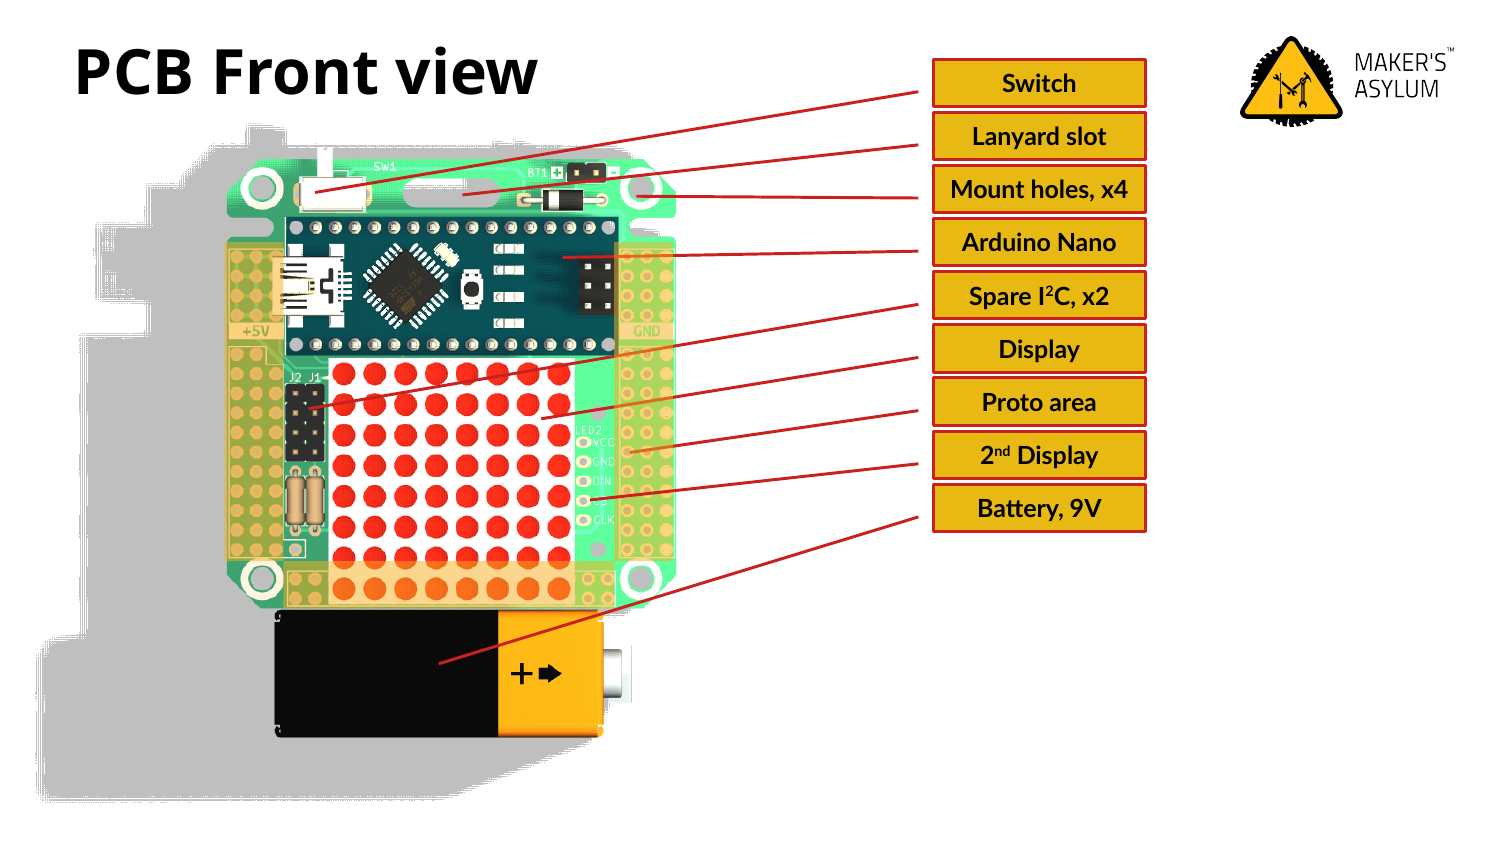

PCB Front view
Switch
Lanyard slot
Mount holes, x4
Arduino Nano
Spare I2C, x2
Display
Proto area
2nd Display
Battery, 9V